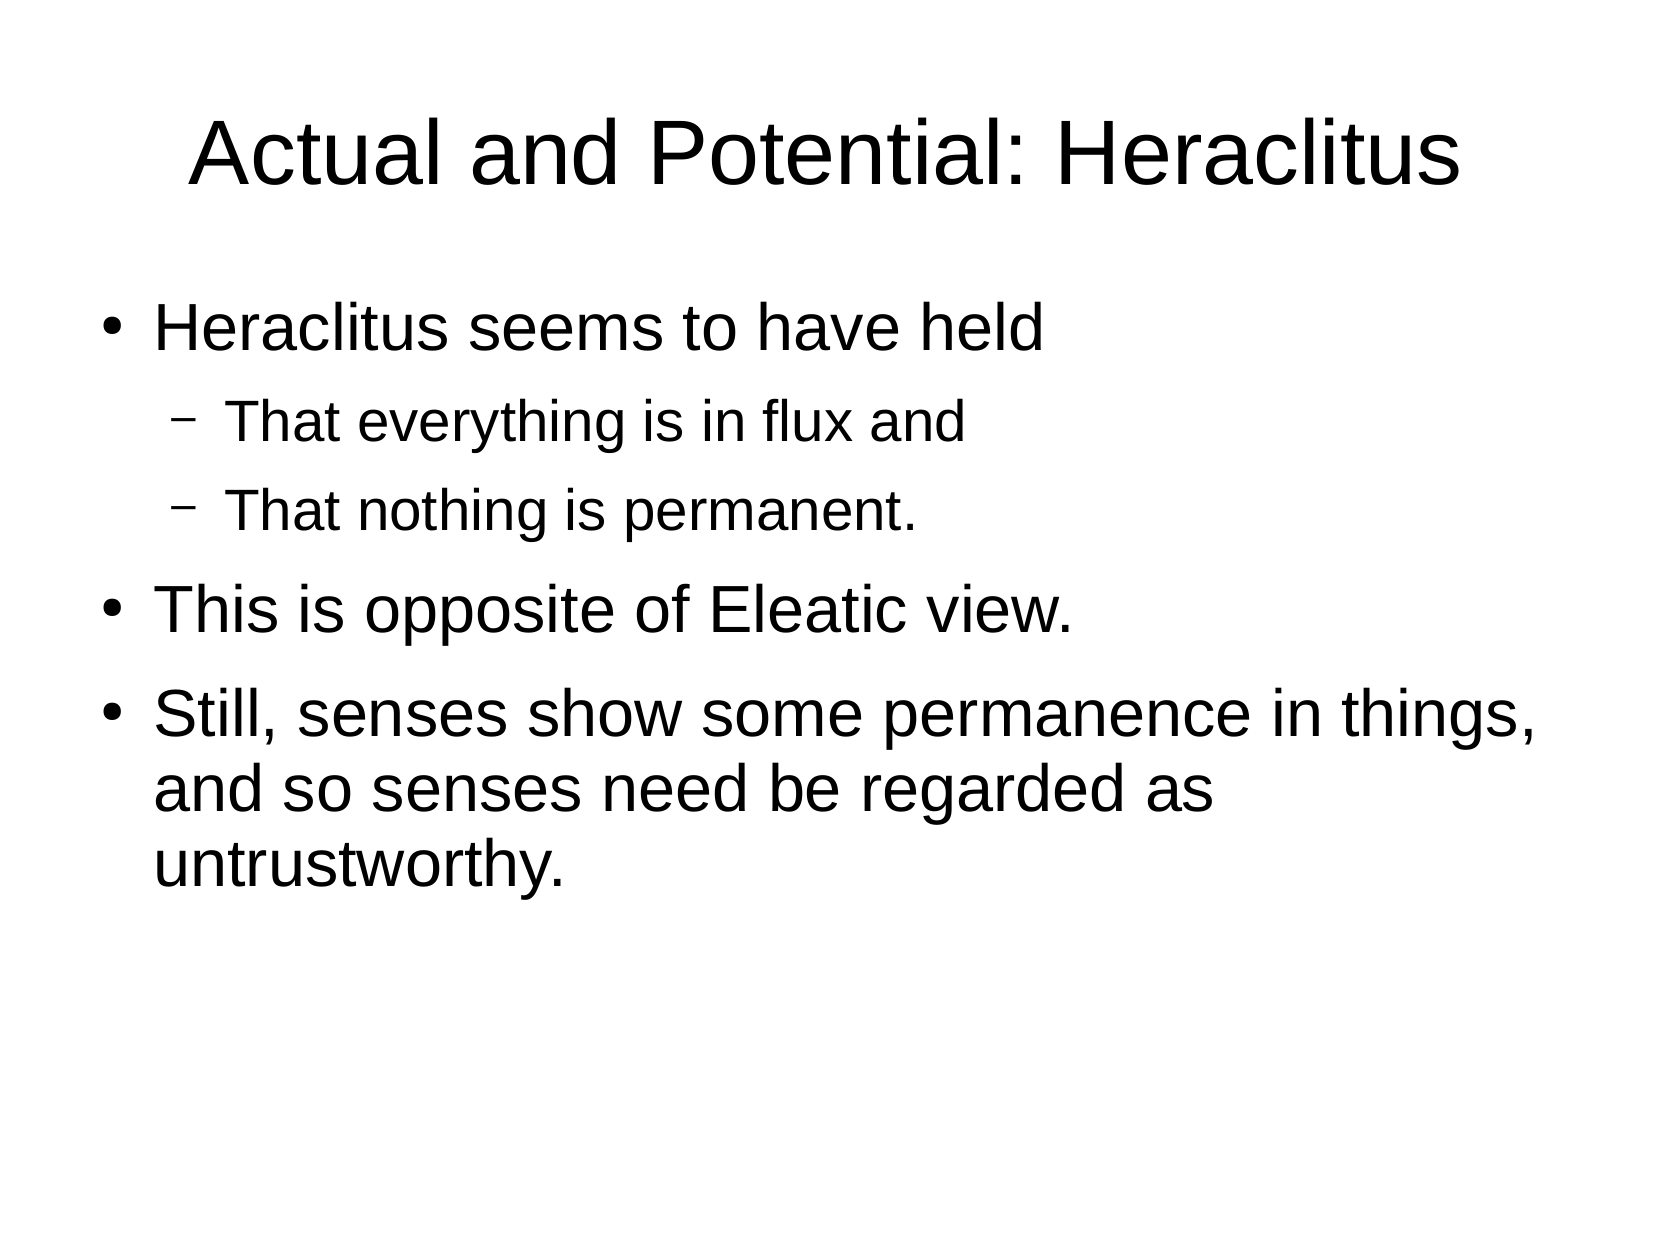

# Actual and Potential: Heraclitus
Heraclitus seems to have held
That everything is in flux and
That nothing is permanent.
This is opposite of Eleatic view.
Still, senses show some permanence in things, and so senses need be regarded as untrustworthy.